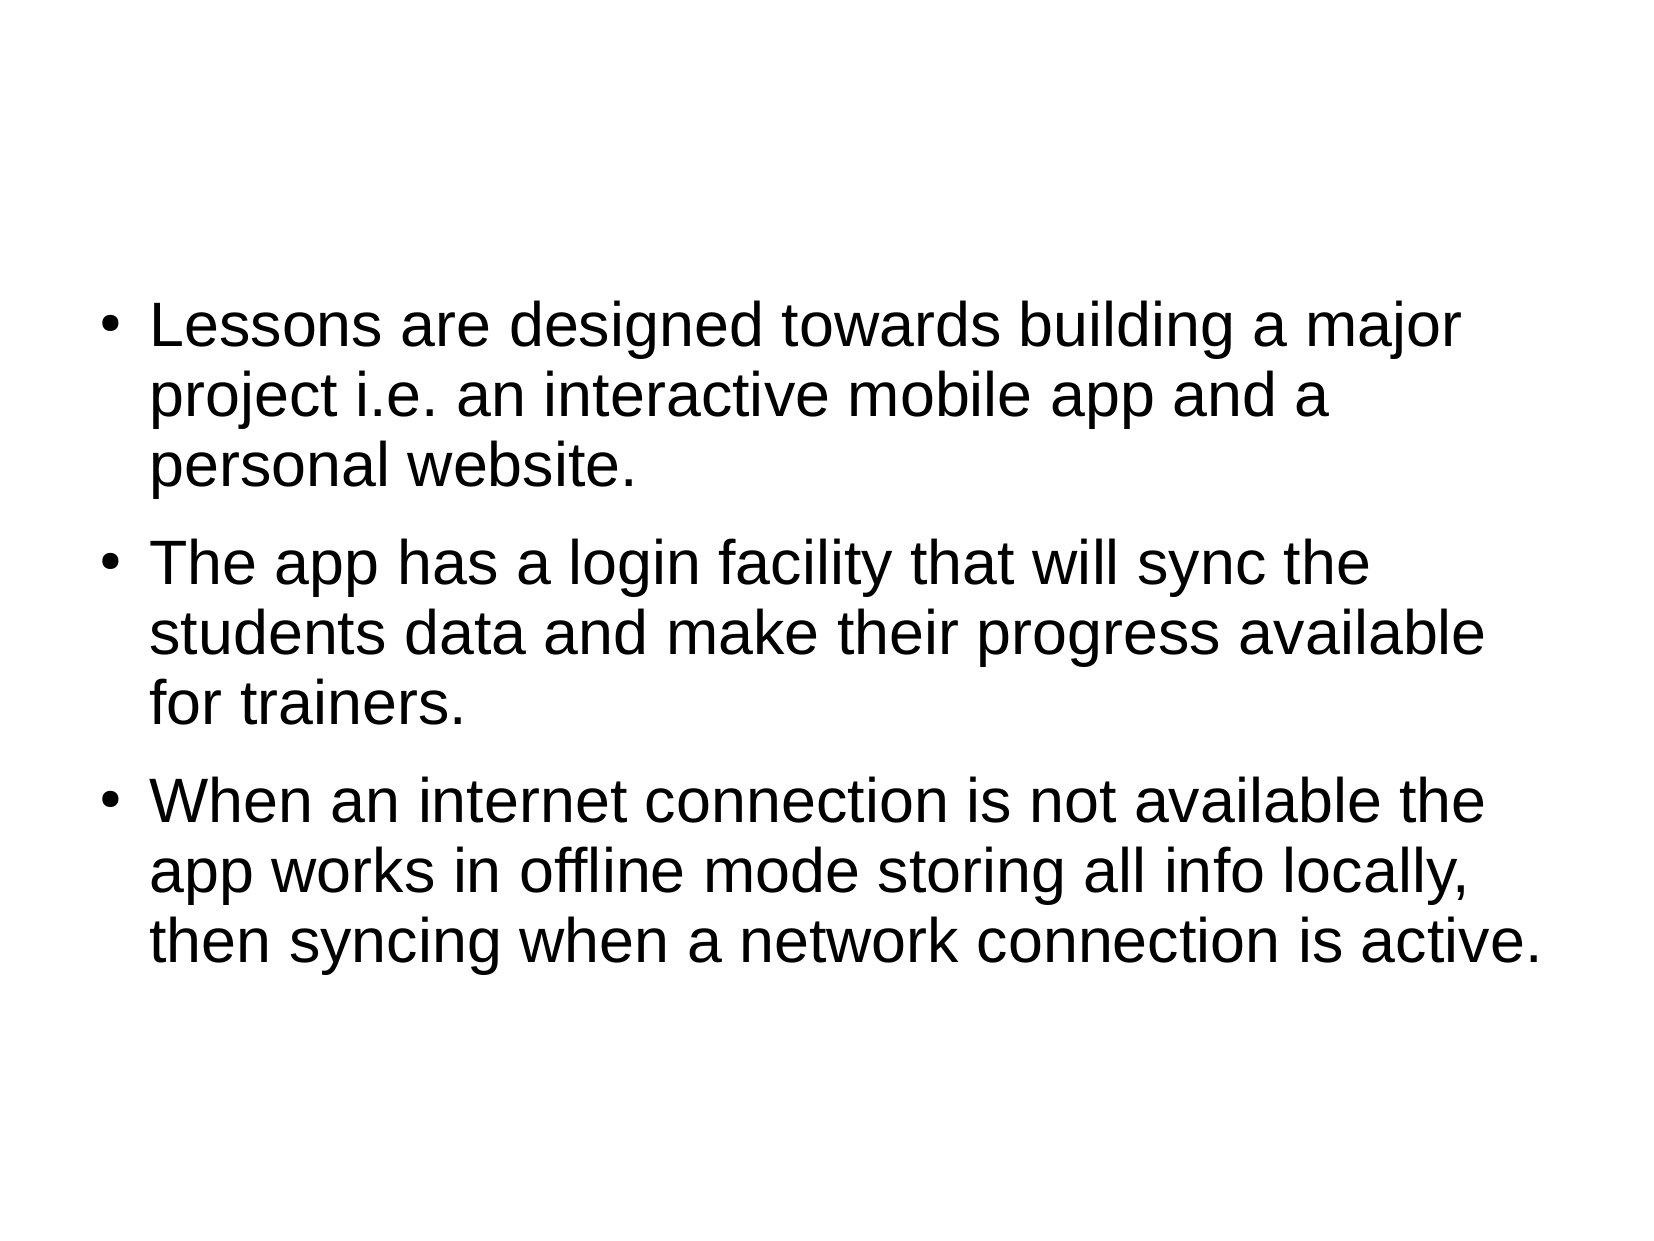

#
Lessons are designed towards building a major project i.e. an interactive mobile app and a personal website.
The app has a login facility that will sync the students data and make their progress available for trainers.
When an internet connection is not available the app works in offline mode storing all info locally, then syncing when a network connection is active.